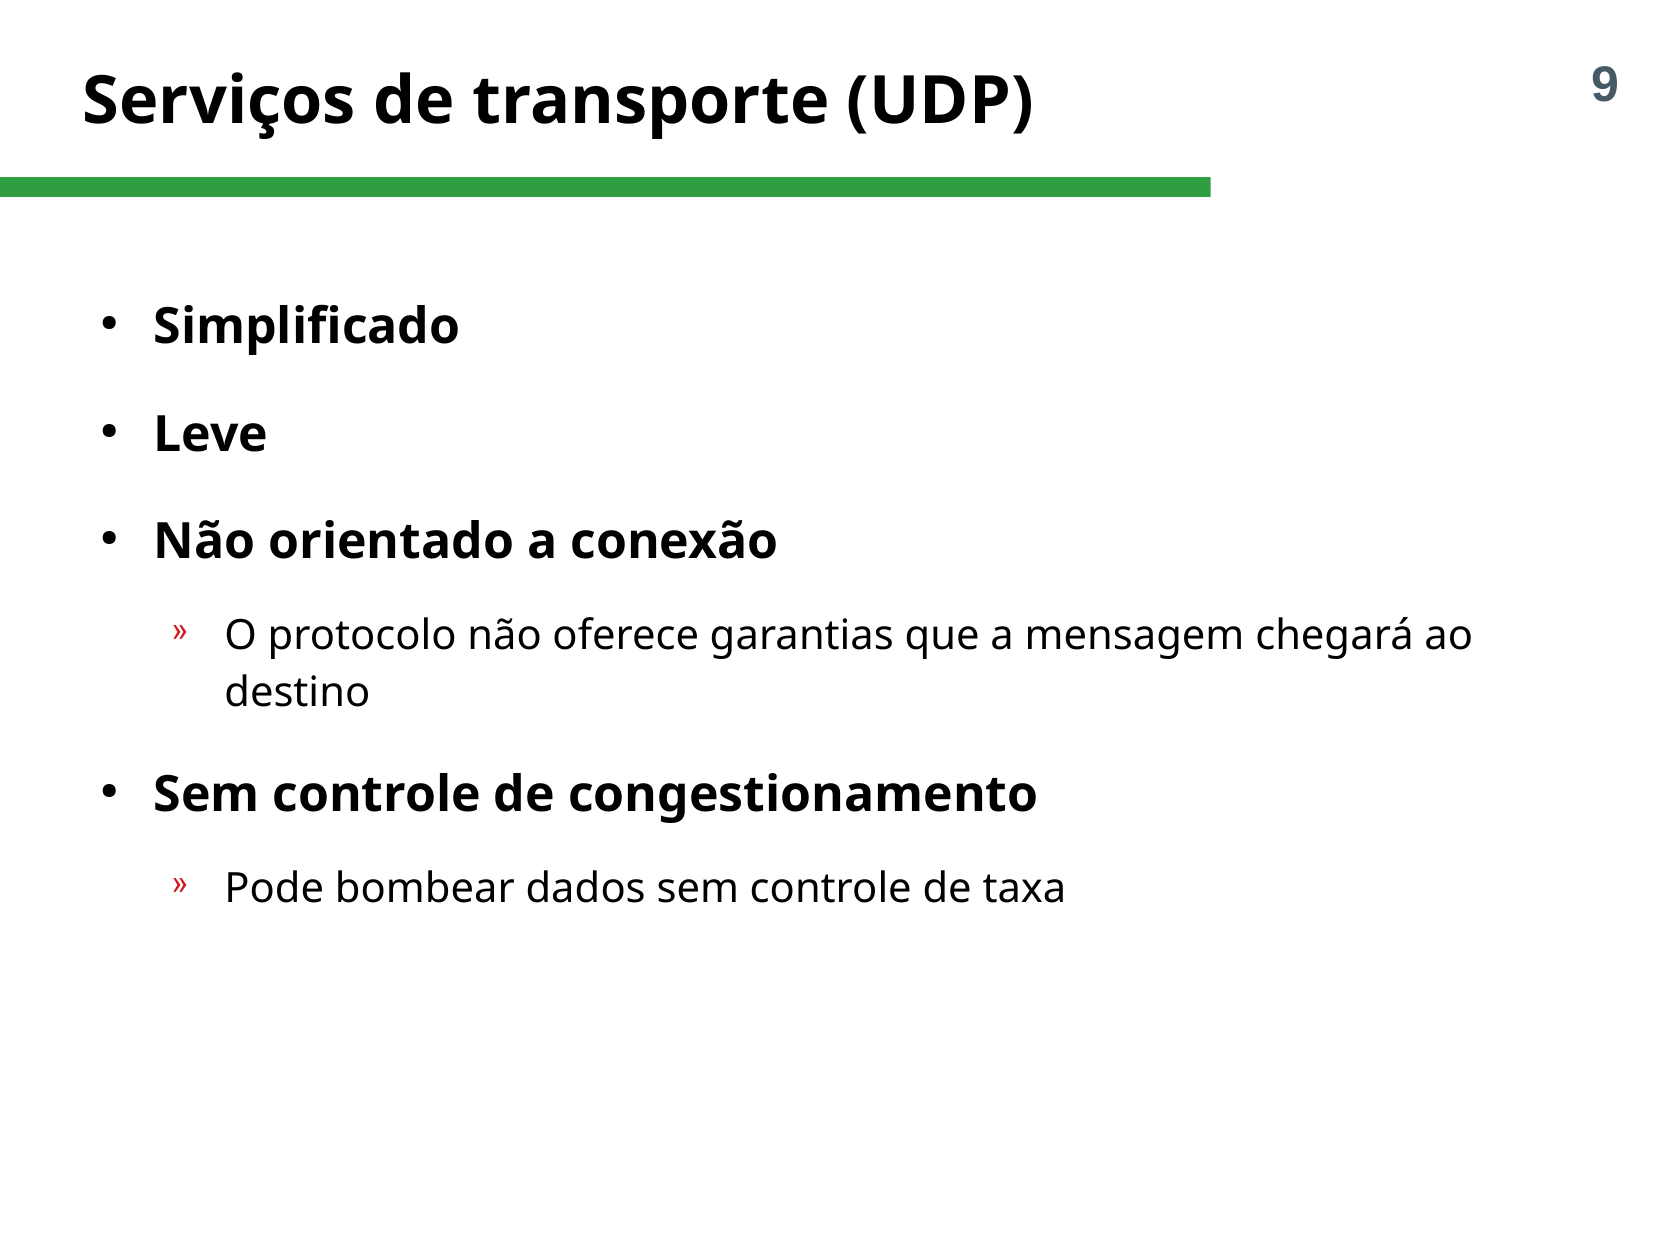

# Serviços de transporte (UDP)
Simplificado
Leve
Não orientado a conexão
O protocolo não oferece garantias que a mensagem chegará ao destino
Sem controle de congestionamento
Pode bombear dados sem controle de taxa